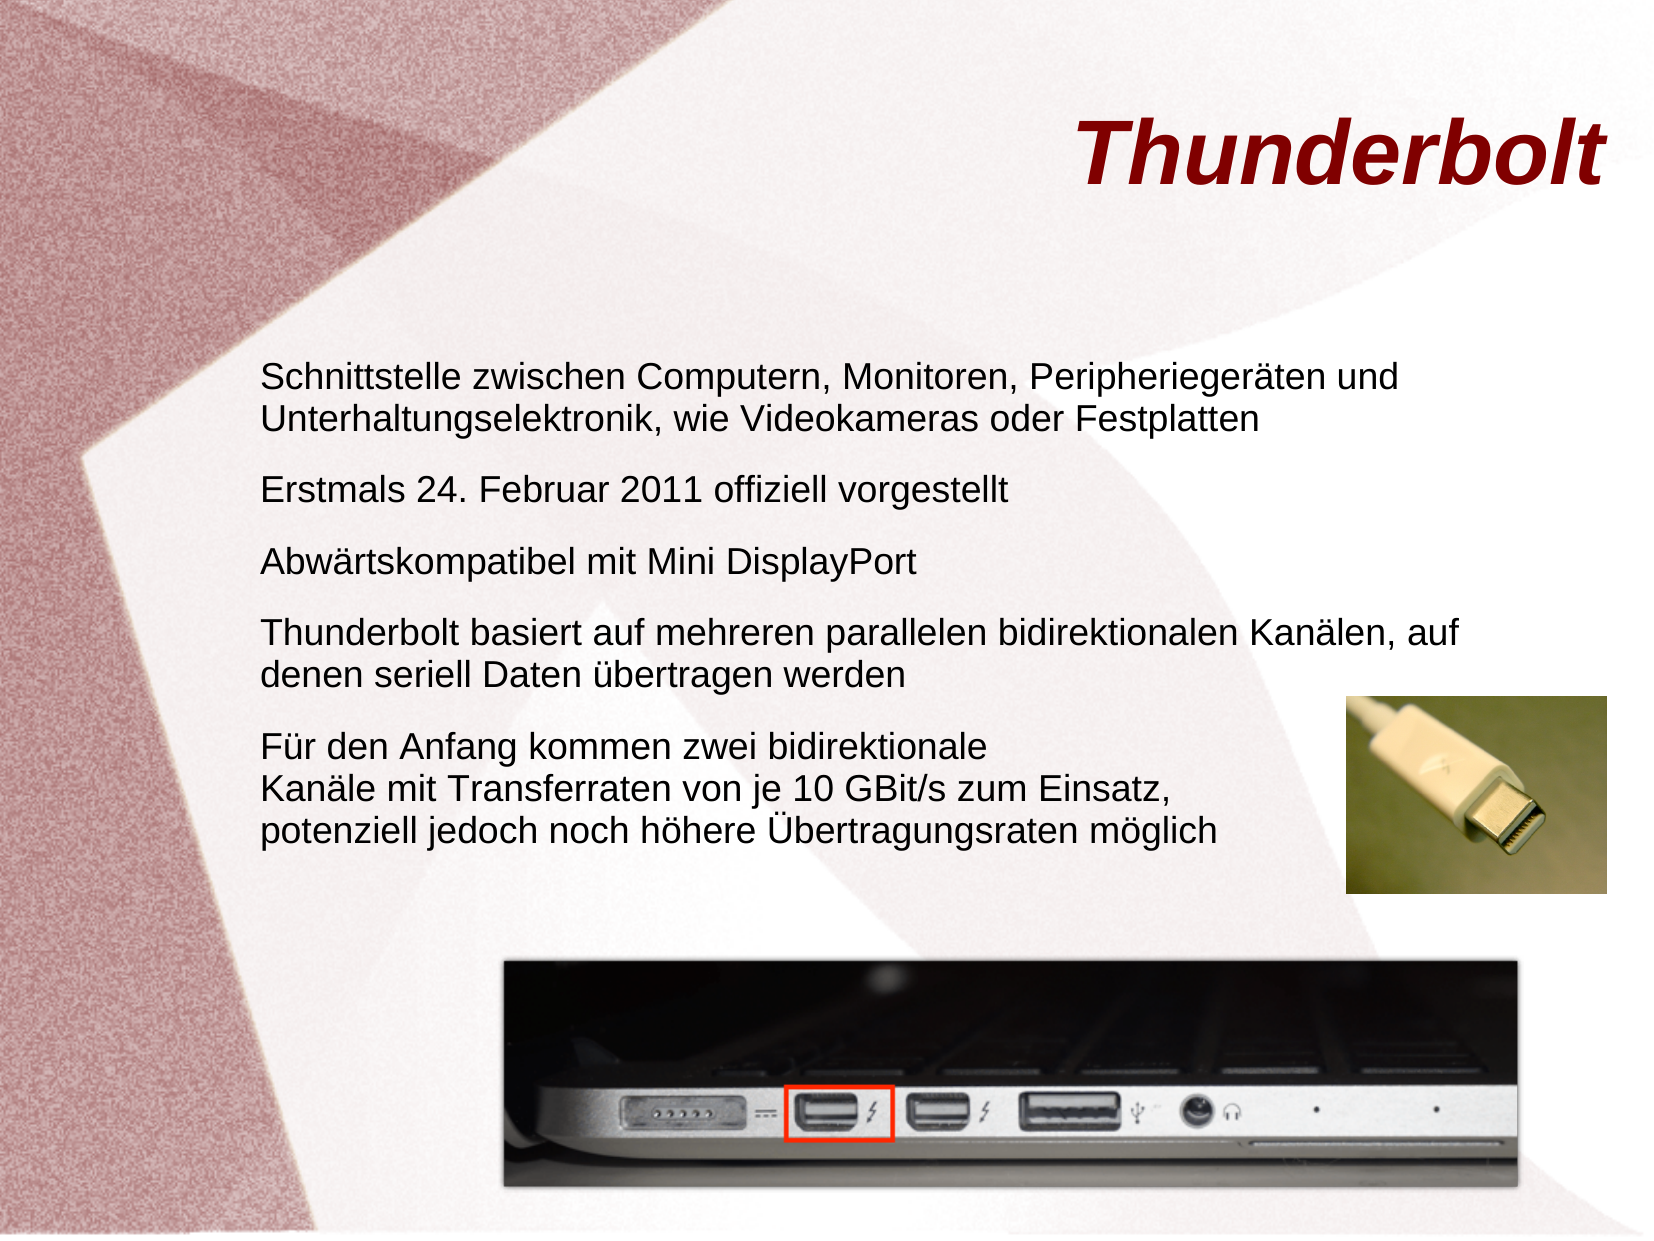

# Thunderbolt
Schnittstelle zwischen Computern, Monitoren, Peripheriegeräten und Unterhaltungselektronik, wie Videokameras oder Festplatten
Erstmals 24. Februar 2011 offiziell vorgestellt
Abwärtskompatibel mit Mini DisplayPort
Thunderbolt basiert auf mehreren parallelen bidirektionalen Kanälen, auf denen seriell Daten übertragen werden
Für den Anfang kommen zwei bidirektionale 						Kanäle mit Transferraten von je 10 GBit/s zum Einsatz, 				potenziell jedoch noch höhere Übertragungsraten möglich